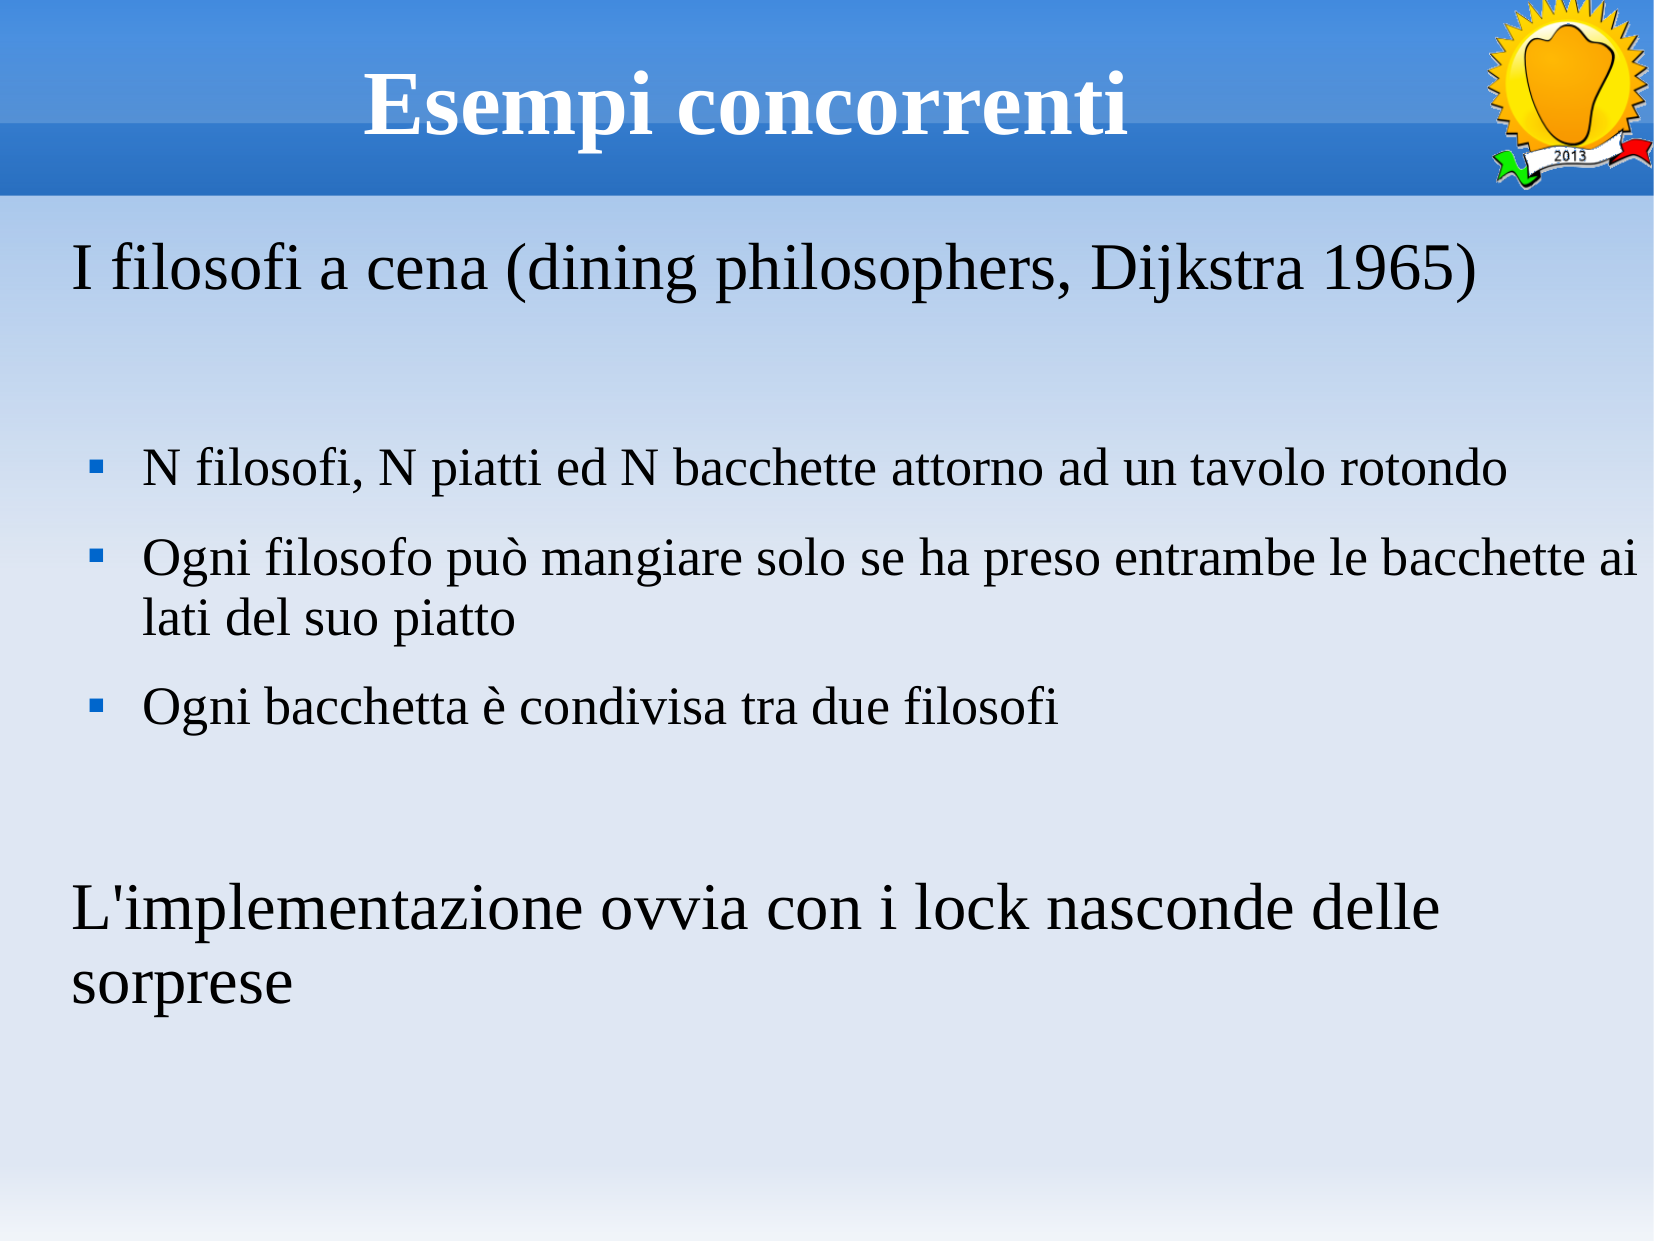

# Esempi concorrenti
I filosofi a cena (dining philosophers, Dijkstra 1965)
N filosofi, N piatti ed N bacchette attorno ad un tavolo rotondo
Ogni filosofo può mangiare solo se ha preso entrambe le bacchette ai lati del suo piatto
Ogni bacchetta è condivisa tra due filosofi
L'implementazione ovvia con i lock nasconde delle sorprese